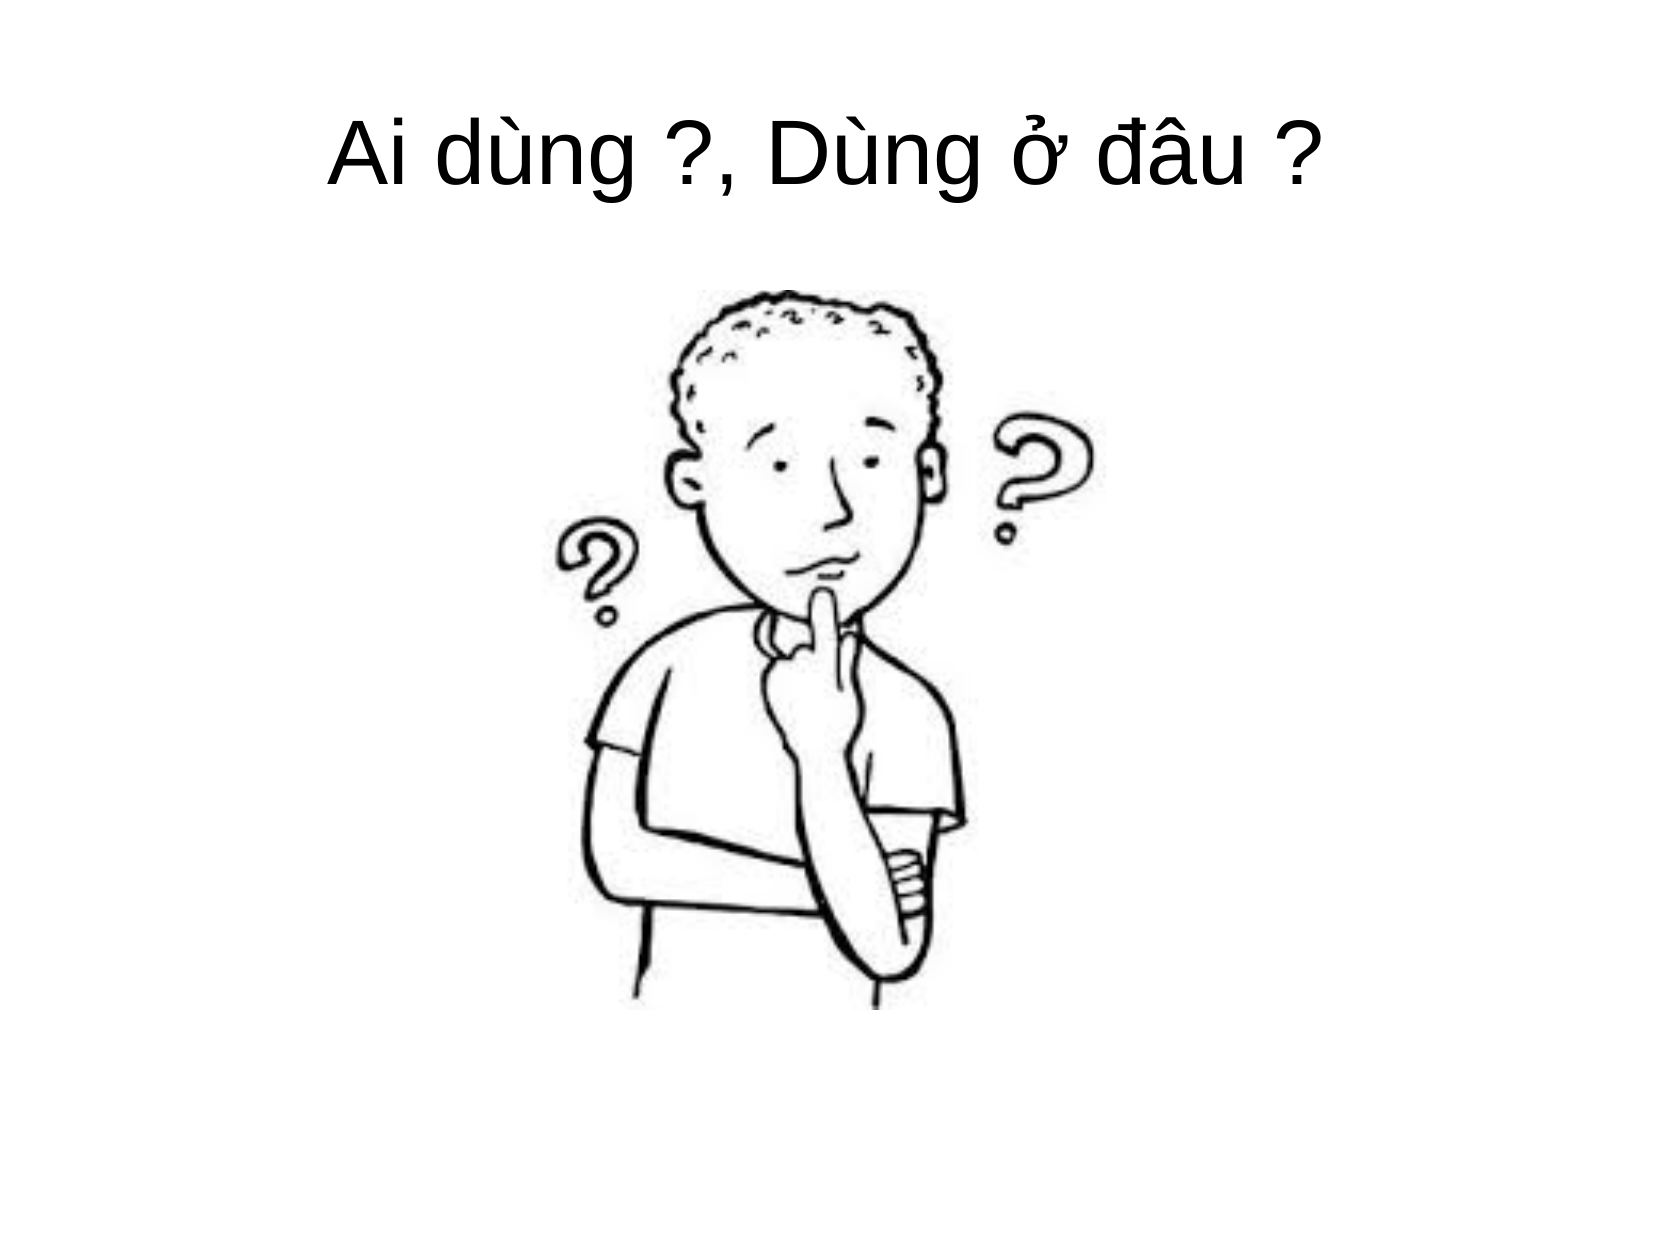

# Ai dùng ?, Dùng ở đâu ?